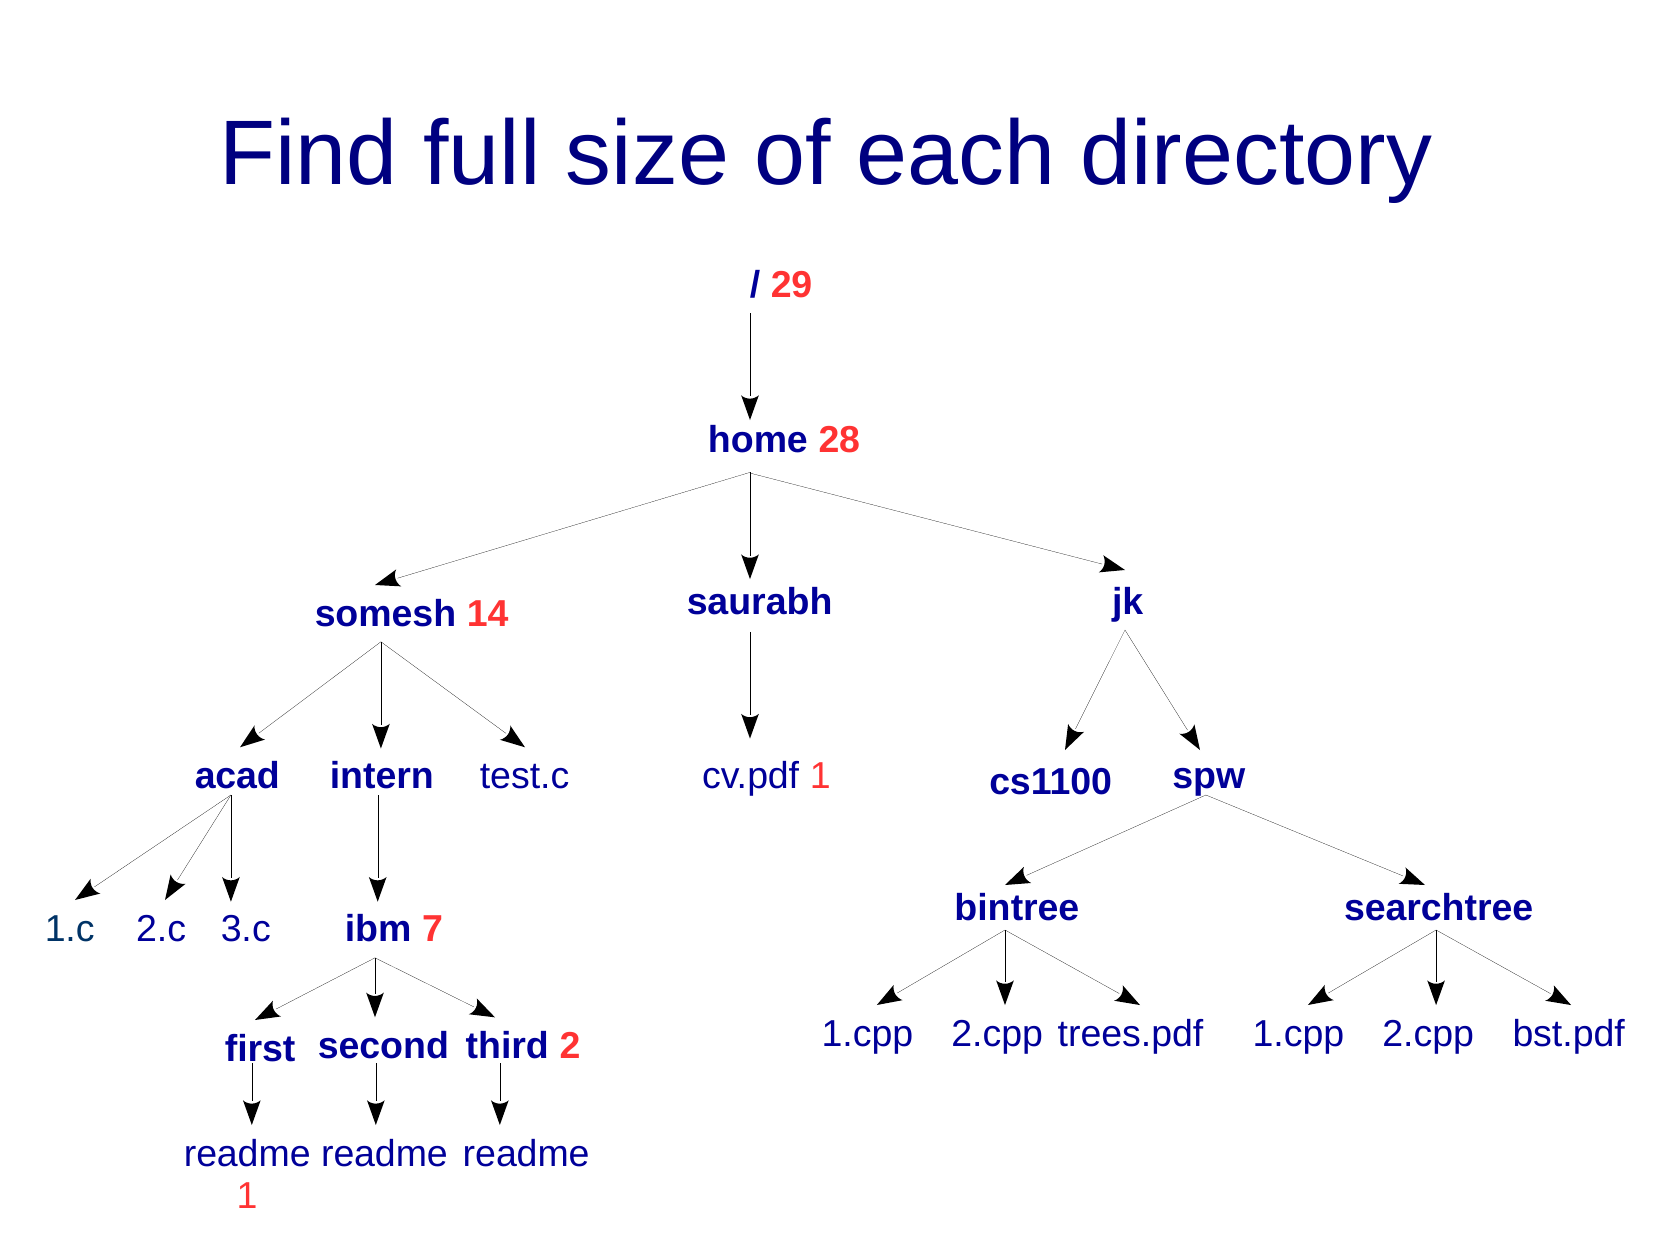

# Find full size of each directory
/ 29
home 28
saurabh
jk
somesh 14
acad
intern
test.c
cv.pdf 1
spw
cs1100
bintree
searchtree
1.c
2.c
3.c
ibm 7
1.cpp
1.cpp
2.cpp
2.cpp
trees.pdf
bst.pdf
second
third 2
first
readme
1
readme
readme